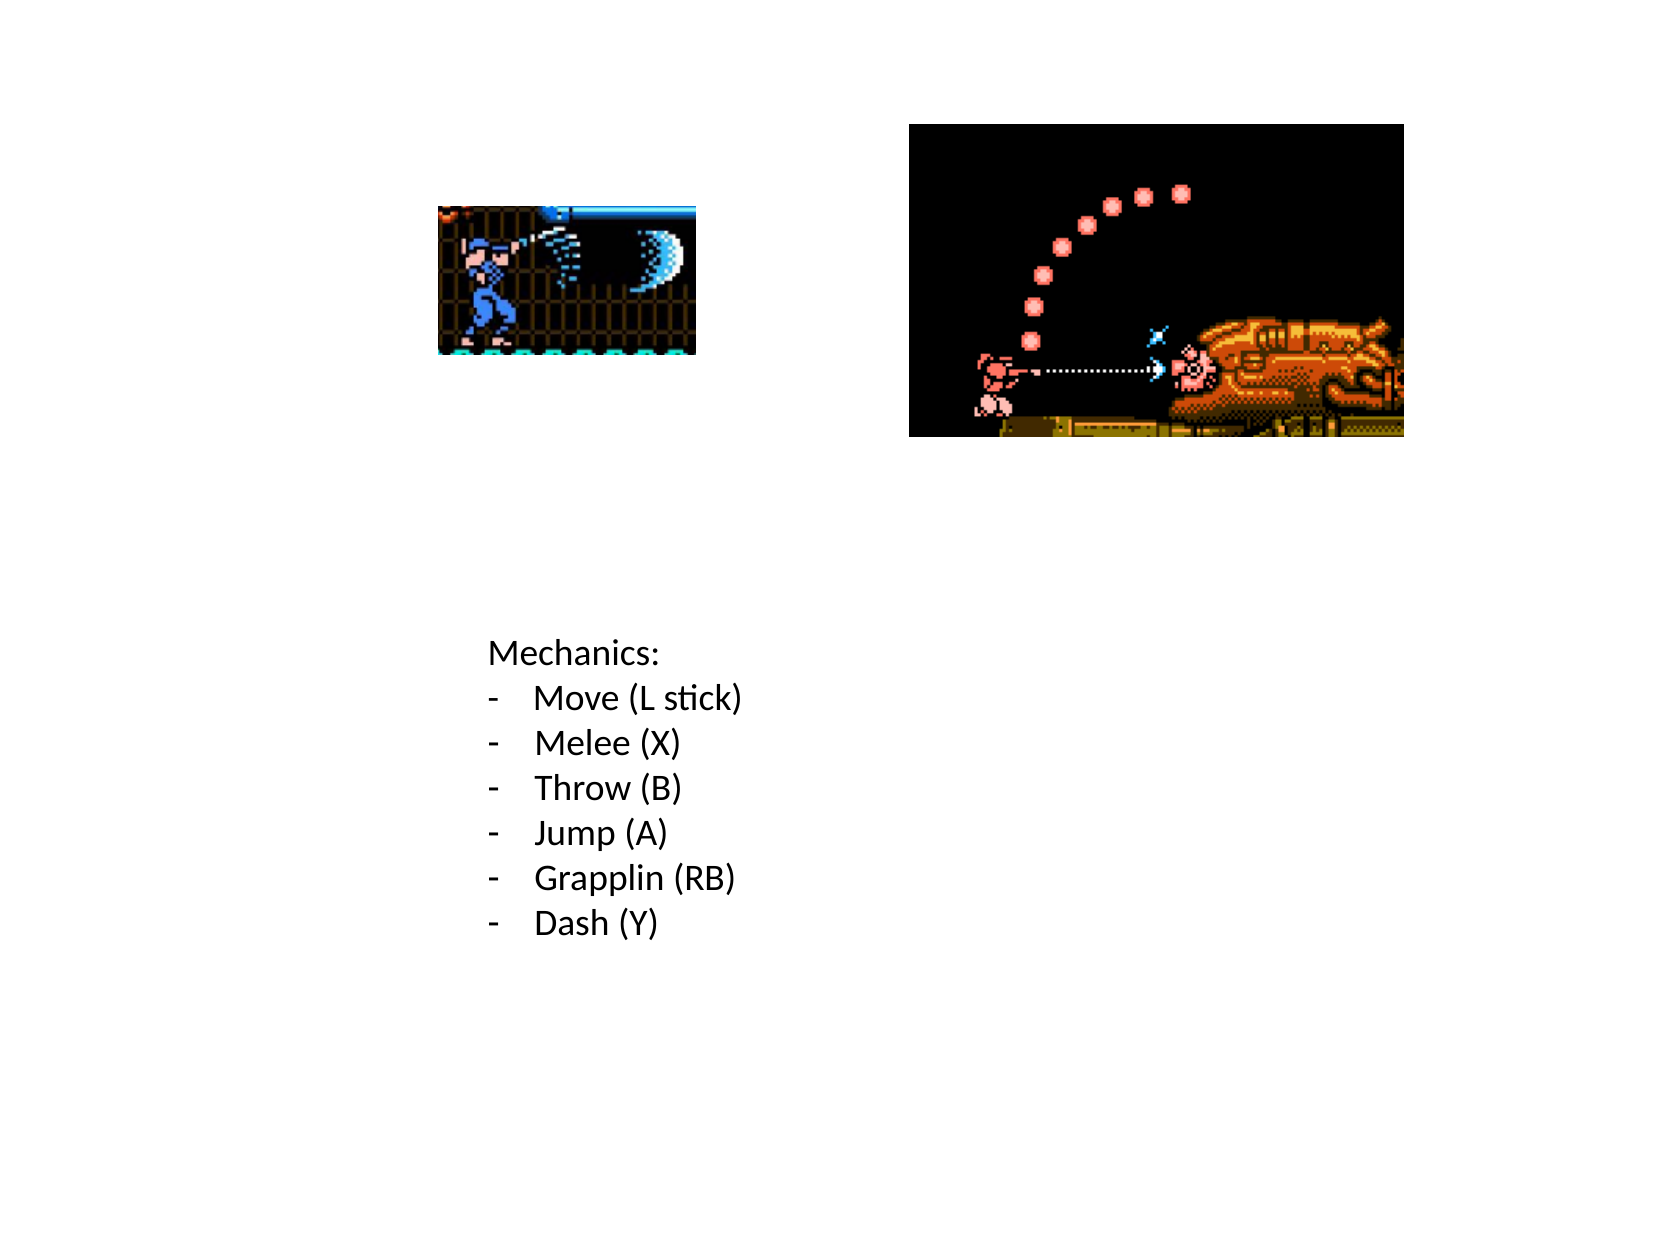

Mechanics:
- Move (L stick)
Melee (X)
Throw (B)
Jump (A)
Grapplin (RB)
Dash (Y)